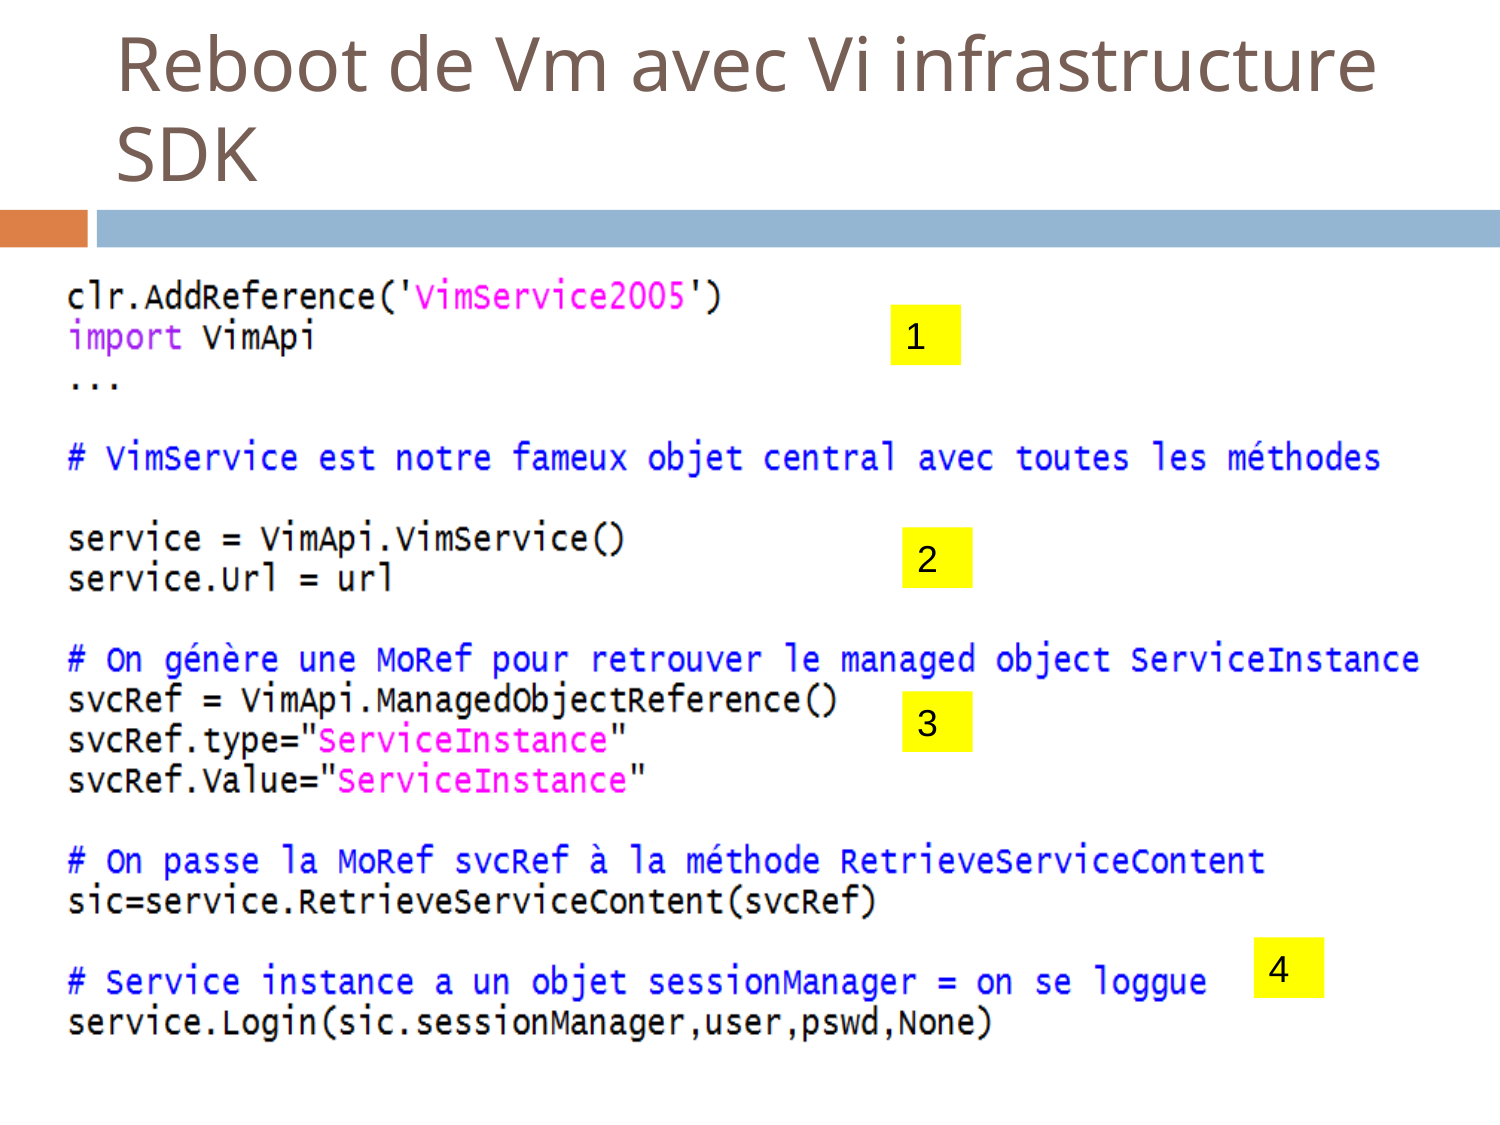

# Reboot de Vm avec Vi infrastructure SDK
1
2
3
4